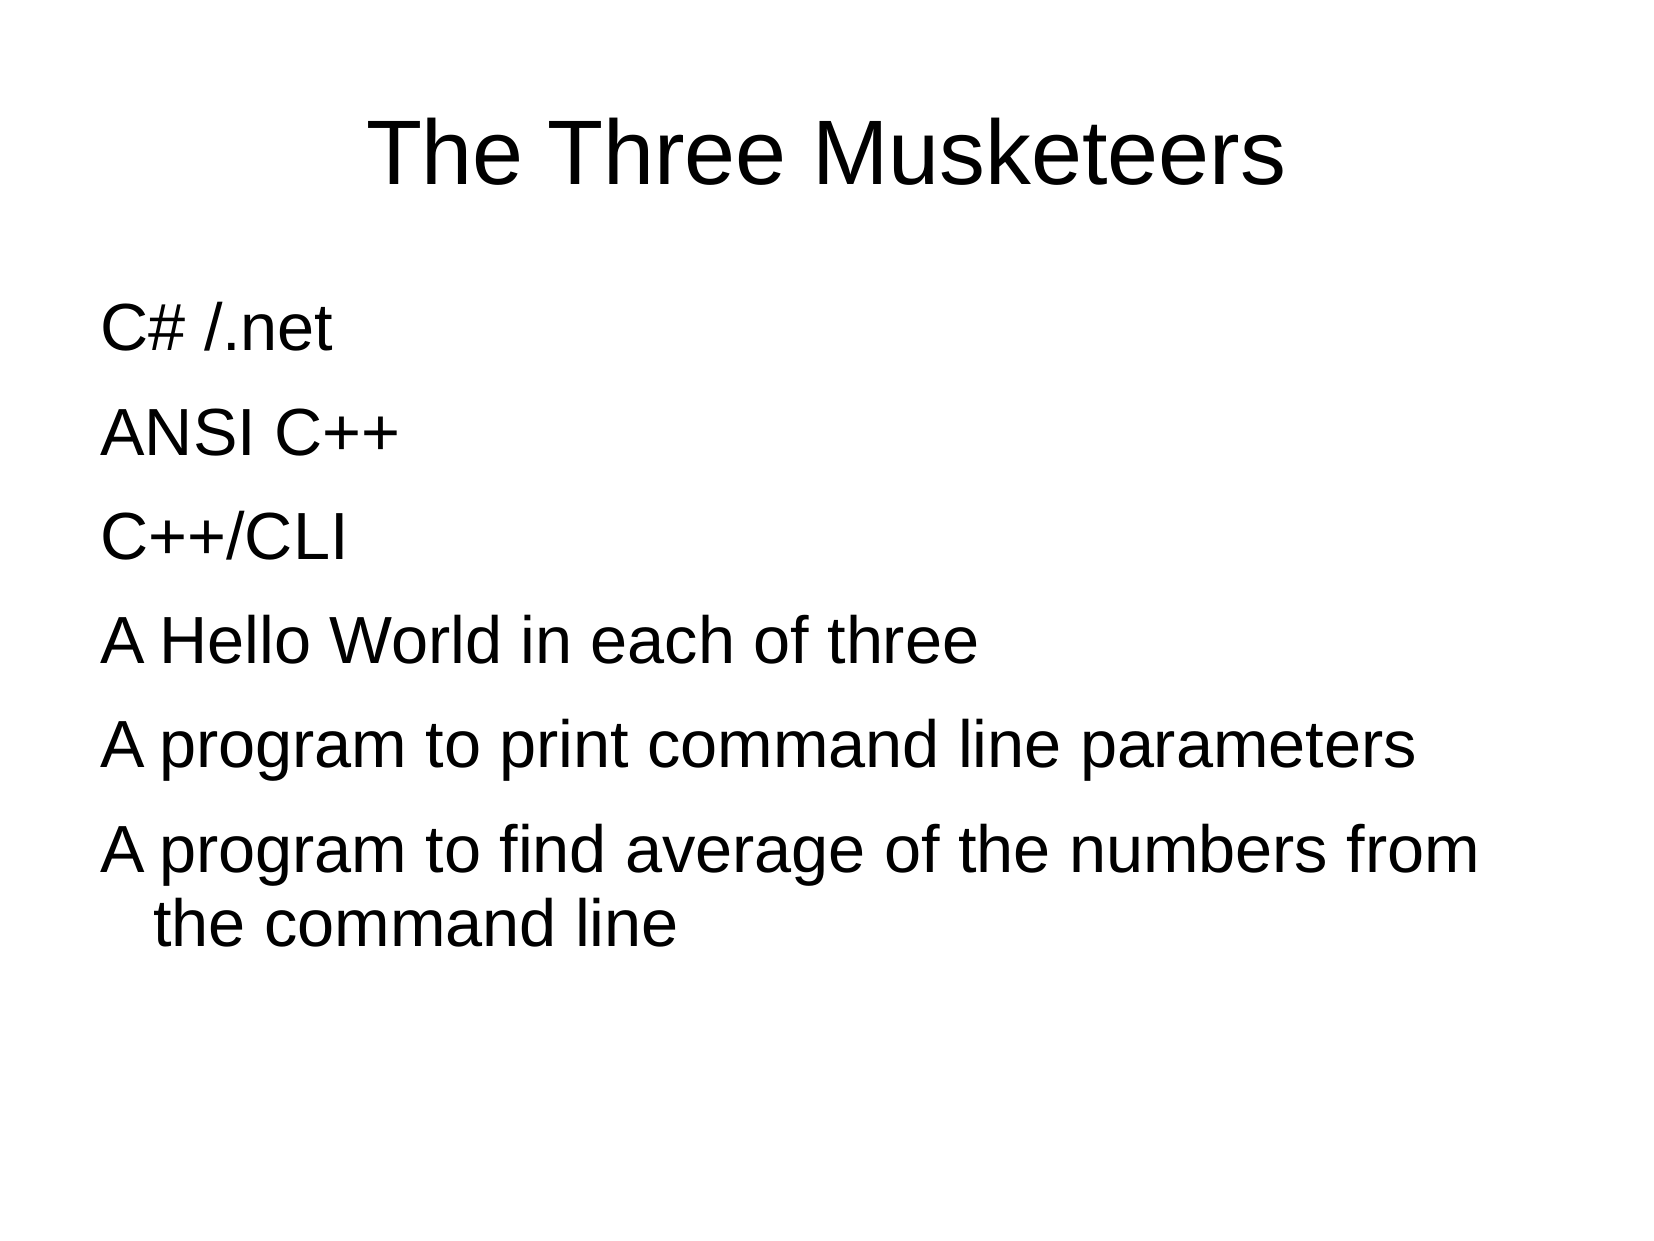

# The Three Musketeers
C# /.net
ANSI C++
C++/CLI
A Hello World in each of three
A program to print command line parameters
A program to find average of the numbers from the command line